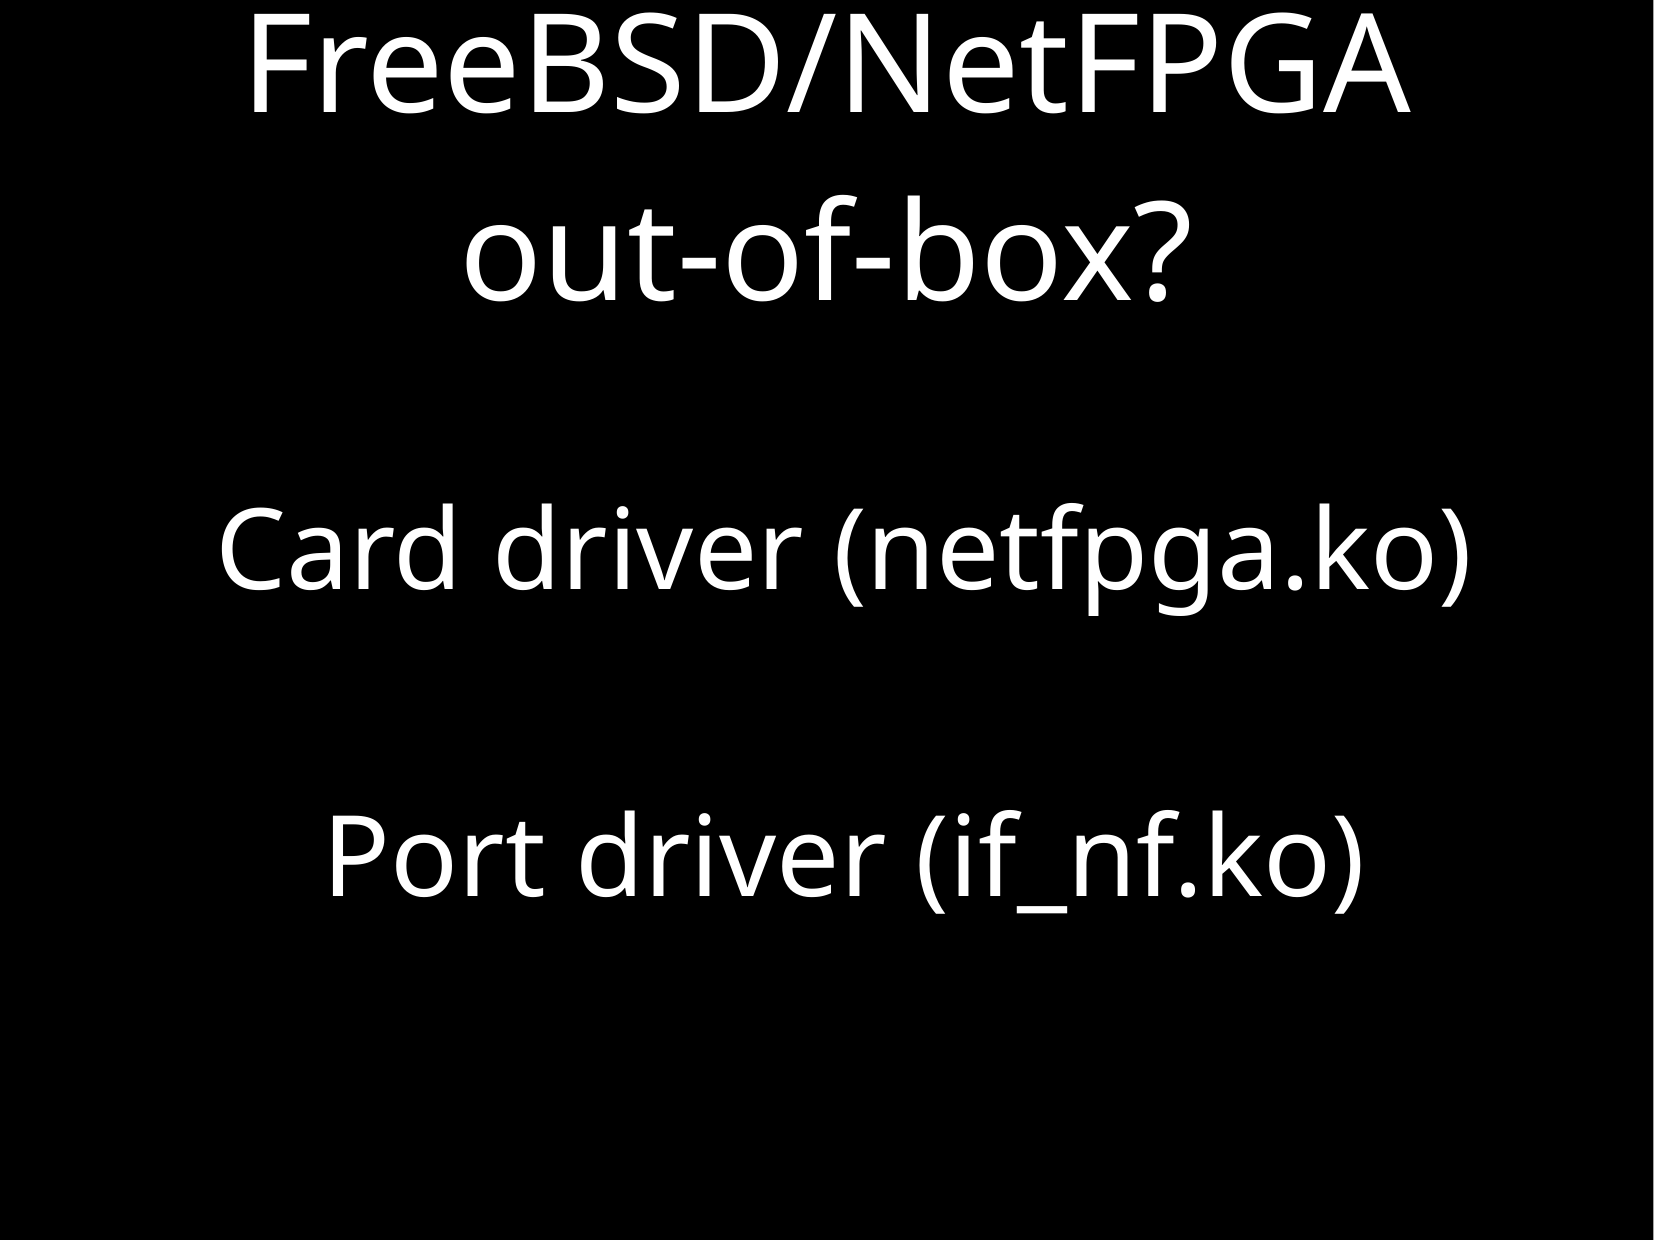

# FreeBSD/NetFPGA out-of-box?
Card driver (netfpga.ko)
Port driver (if_nf.ko)